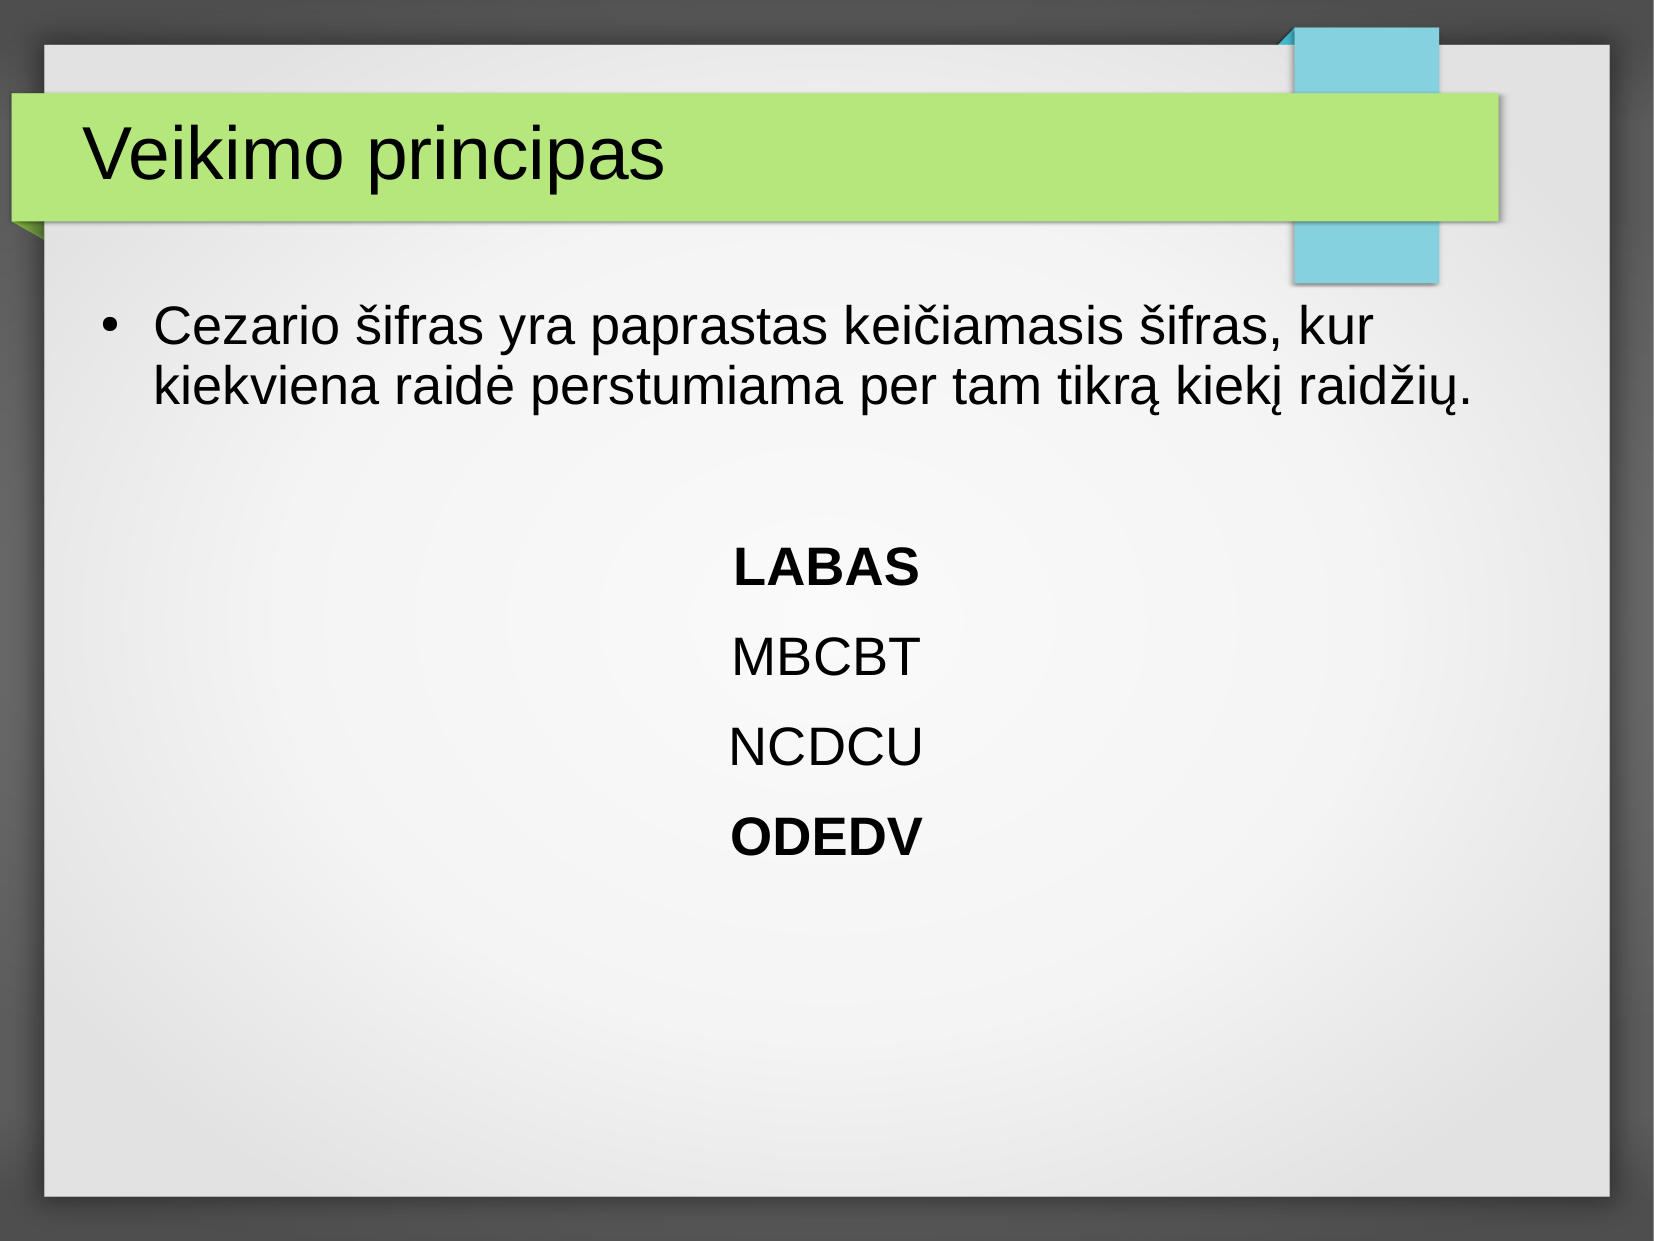

# Veikimo principas
Cezario šifras yra paprastas keičiamasis šifras, kur kiekviena raidė perstumiama per tam tikrą kiekį raidžių.
LABAS
MBCBT
NCDCU
ODEDV